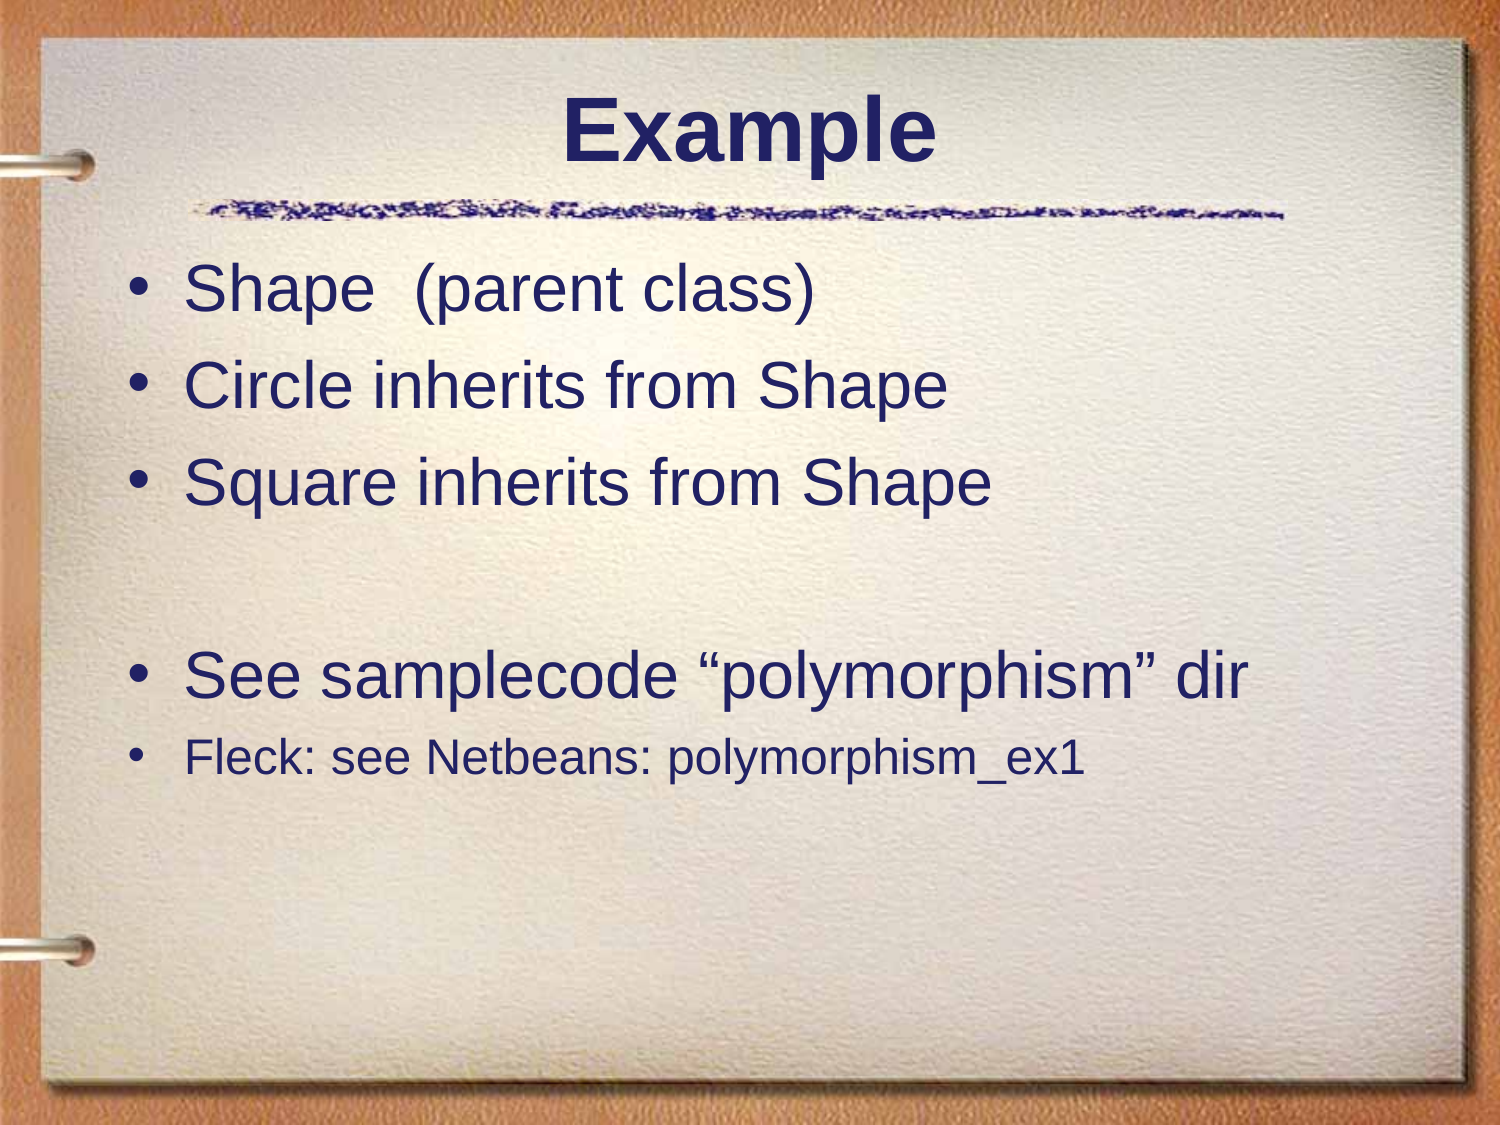

# Example
Shape (parent class)
Circle inherits from Shape
Square inherits from Shape
See samplecode “polymorphism” dir
Fleck: see Netbeans: polymorphism_ex1